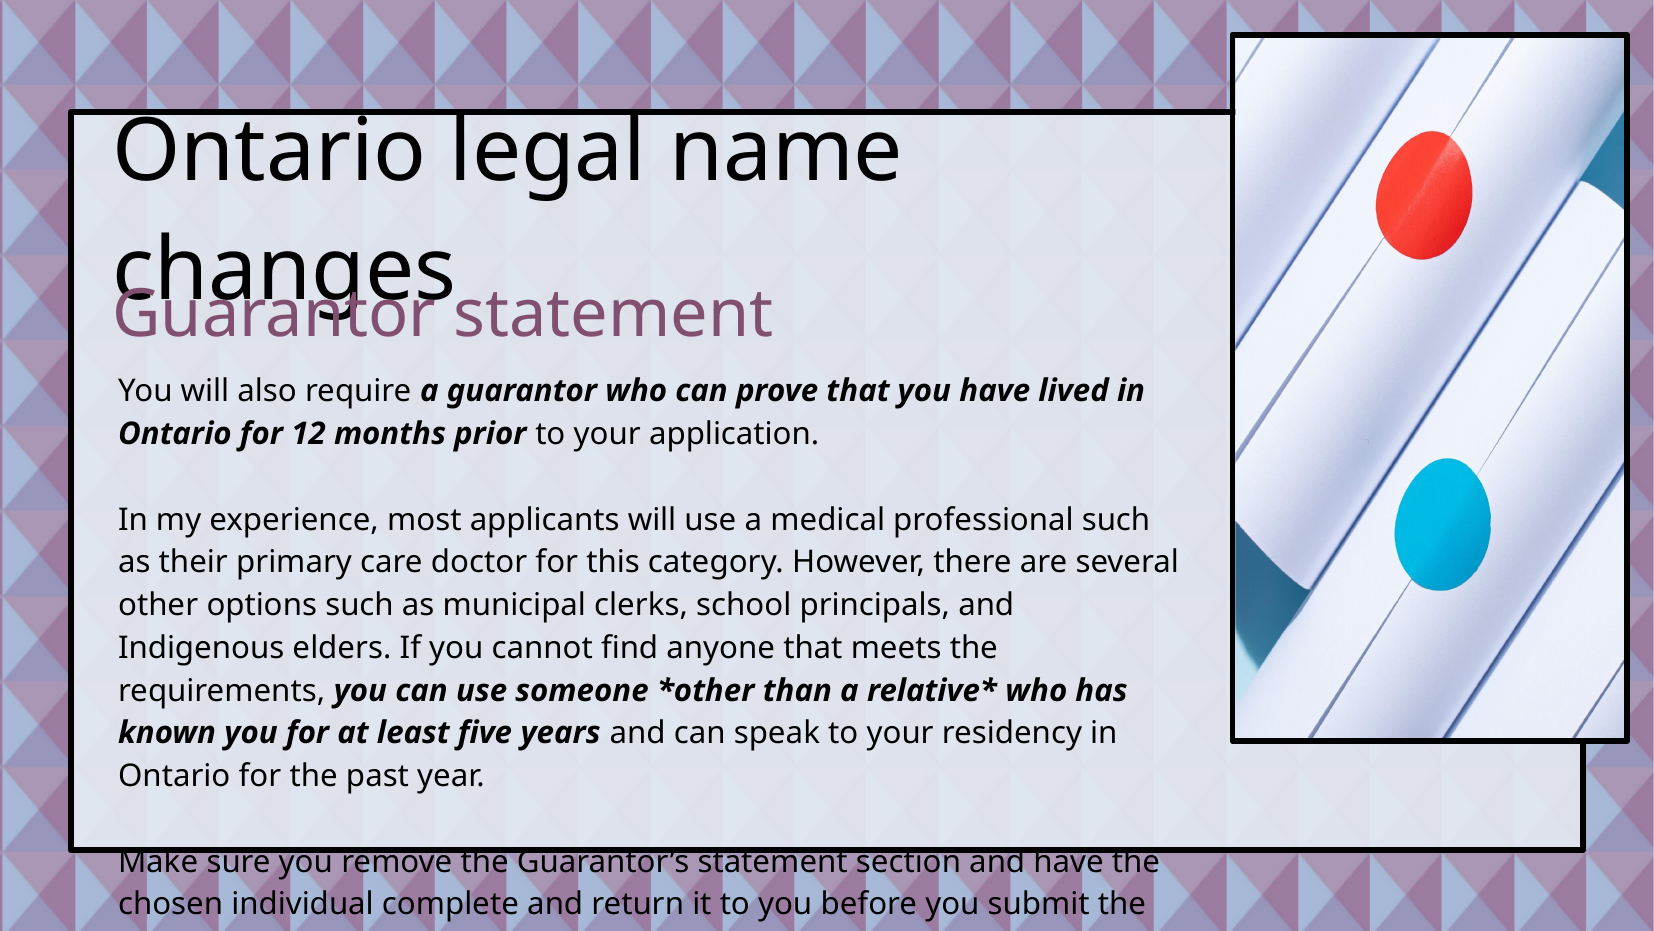

# Ontario legal name changes
Guarantor statement
You will also require a guarantor who can prove that you have lived in Ontario for 12 months prior to your application.
In my experience, most applicants will use a medical professional such as their primary care doctor for this category. However, there are several other options such as municipal clerks, school principals, and Indigenous elders. If you cannot find anyone that meets the requirements, you can use someone *other than a relative* who has known you for at least five years and can speak to your residency in Ontario for the past year.
Make sure you remove the Guarantor’s statement section and have the chosen individual complete and return it to you before you submit the application.